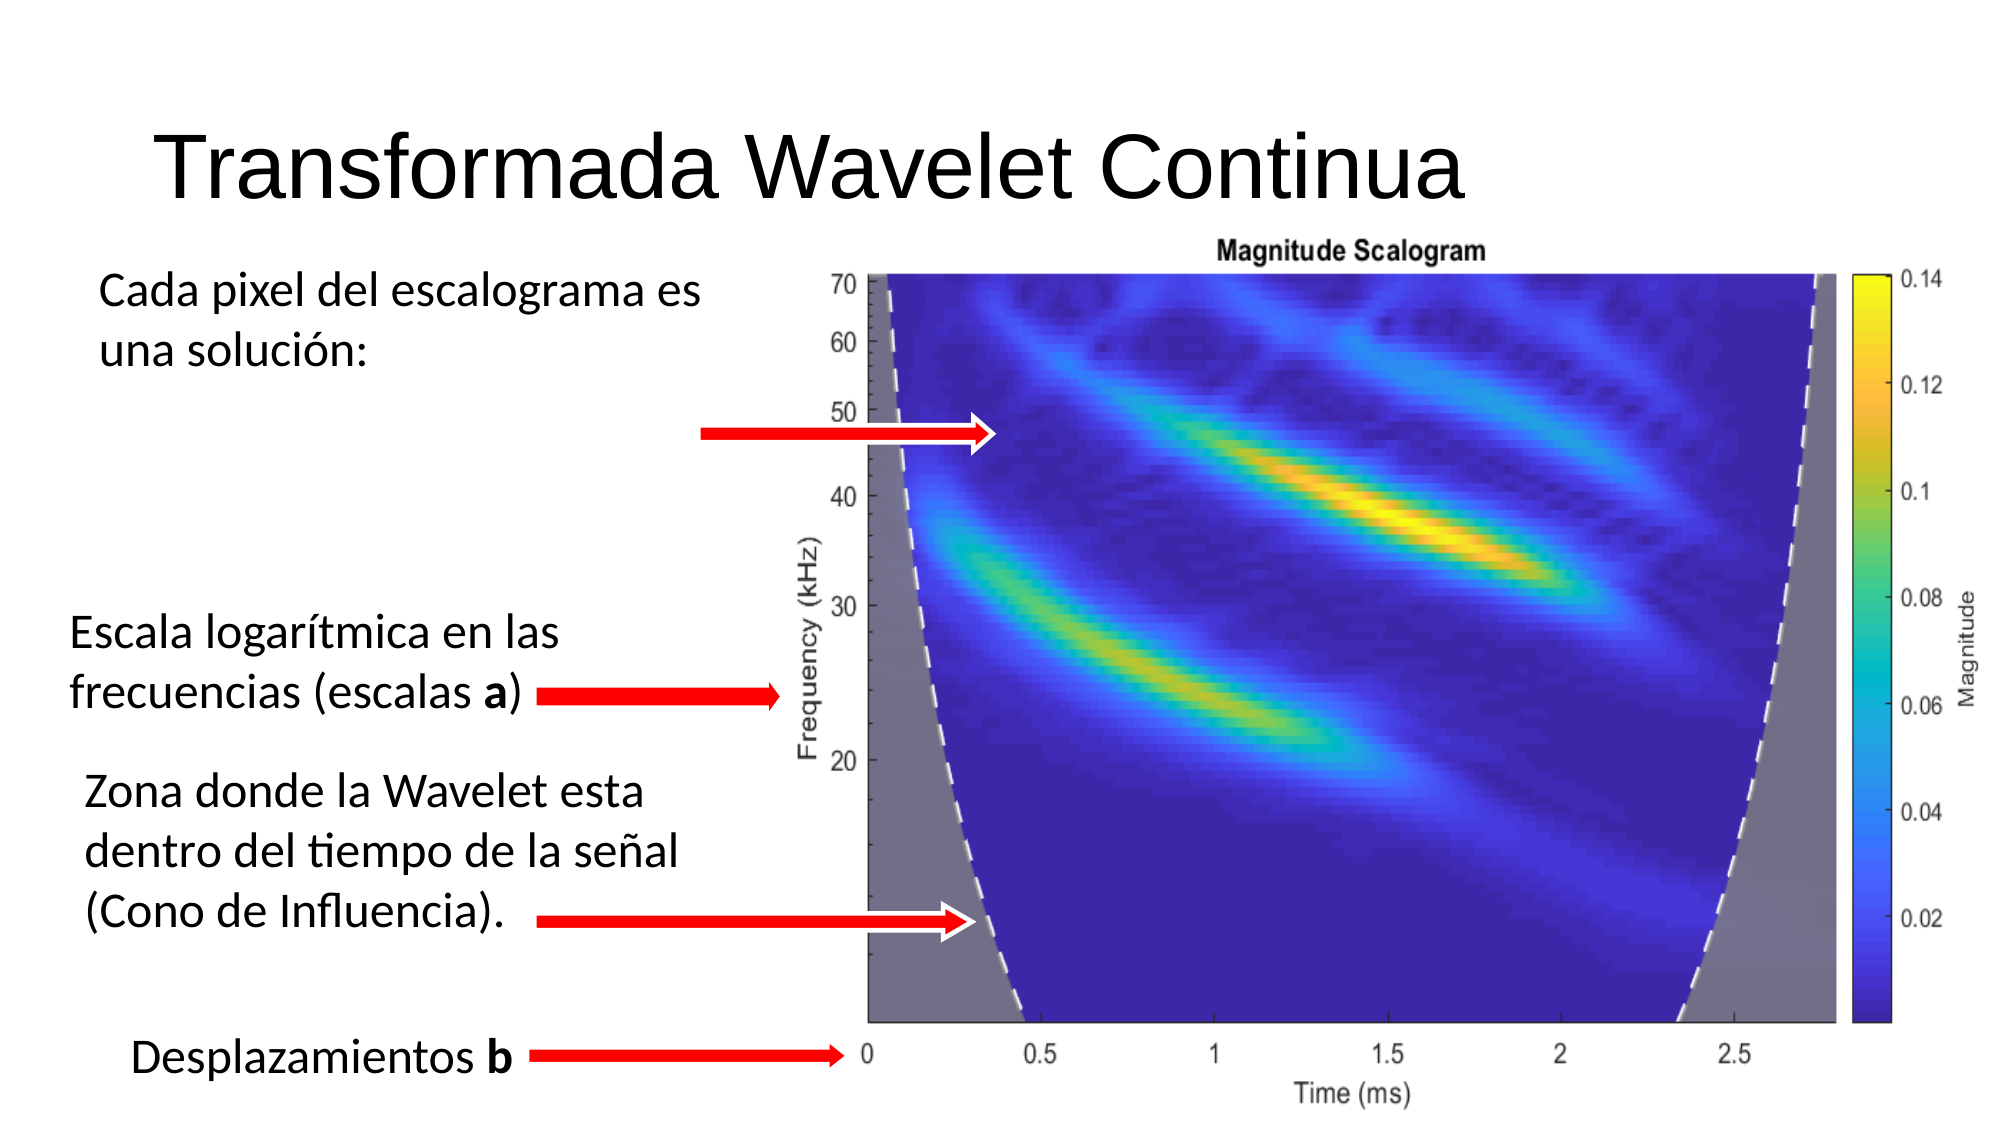

# Transformada Wavelet Continua
Cada pixel del escalograma es una solución:
Escala logarítmica en las frecuencias (escalas a)
Zona donde la Wavelet esta dentro del tiempo de la señal (Cono de Influencia).
Desplazamientos b